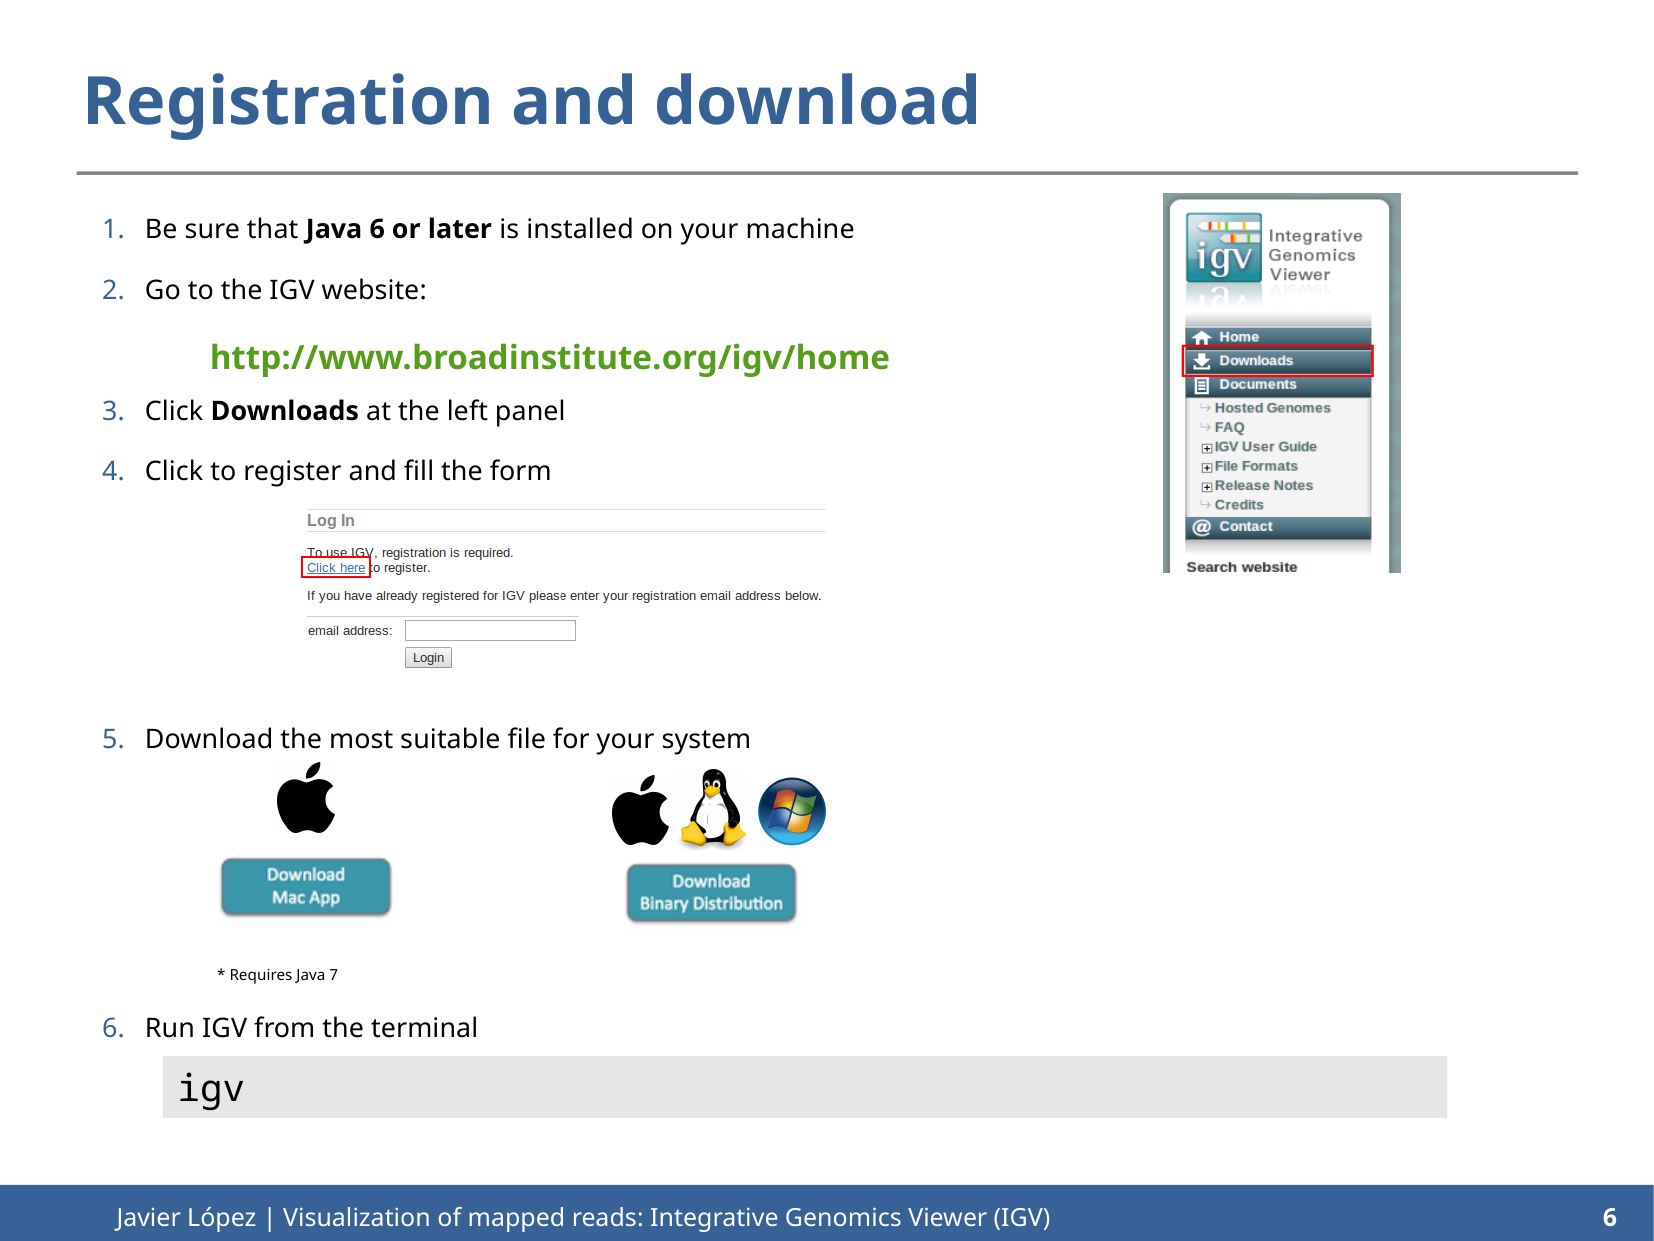

# Registration and download
Be sure that Java 6 or later is installed on your machine
Go to the IGV website:
Click Downloads at the left panel
Click to register and fill the form
Download the most suitable file for your system
 * Requires Java 7
Run IGV from the terminal
http://www.broadinstitute.org/igv/home
igv
Javier López | Visualization of mapped reads: Integrative Genomics Viewer (IGV)
6